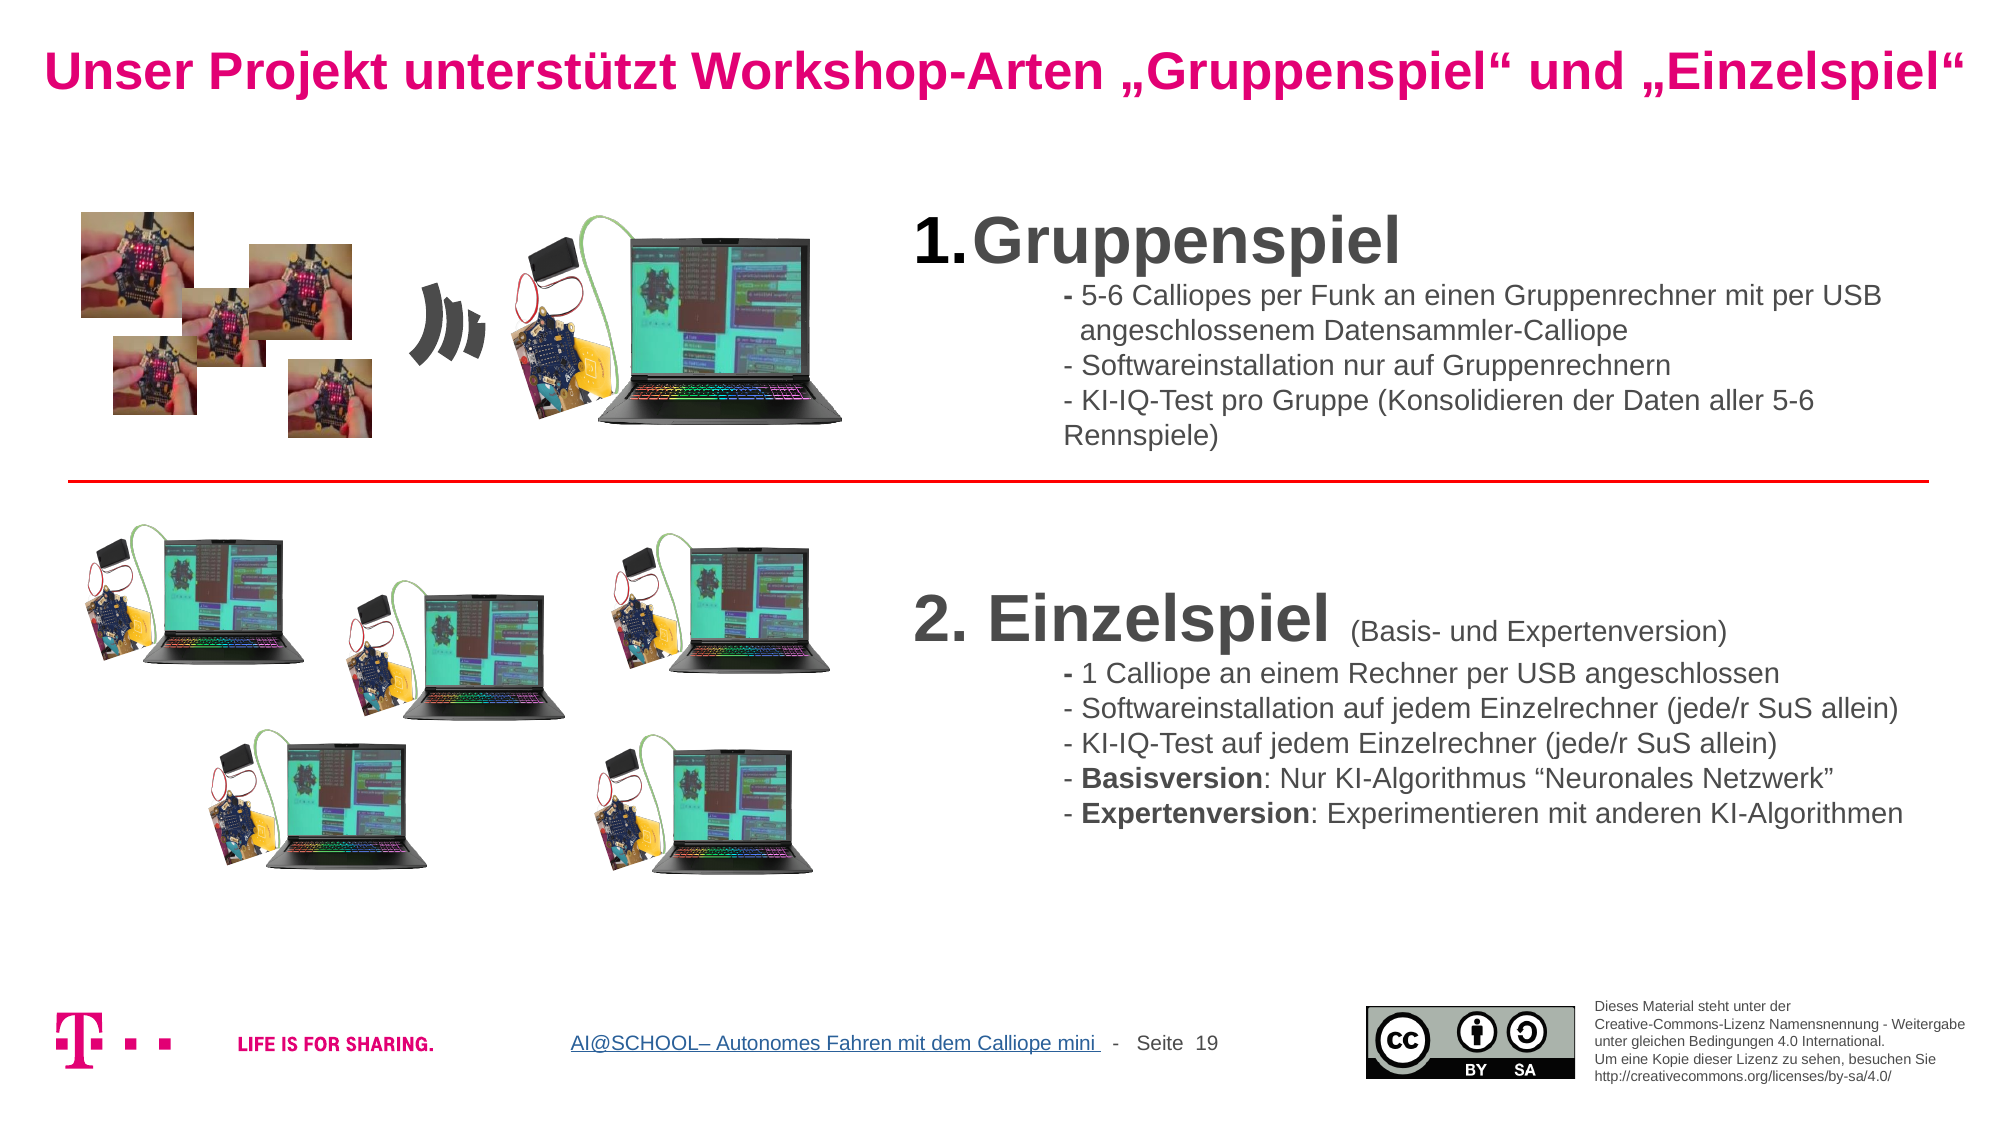

Unser Projekt unterstützt Workshop-Arten „Gruppenspiel“ und „Einzelspiel“
Gruppenspiel
- 5-6 Calliopes per Funk an einen Gruppenrechner mit per USB
 angeschlossenem Datensammler-Calliope
- Softwareinstallation nur auf Gruppenrechnern
- KI-IQ-Test pro Gruppe (Konsolidieren der Daten aller 5-6 Rennspiele)
2. Einzelspiel (Basis- und Expertenversion)
- 1 Calliope an einem Rechner per USB angeschlossen
- Softwareinstallation auf jedem Einzelrechner (jede/r SuS allein)
- KI-IQ-Test auf jedem Einzelrechner (jede/r SuS allein)
- Basisversion: Nur KI-Algorithmus “Neuronales Netzwerk”
- Expertenversion: Experimentieren mit anderen KI-Algorithmen